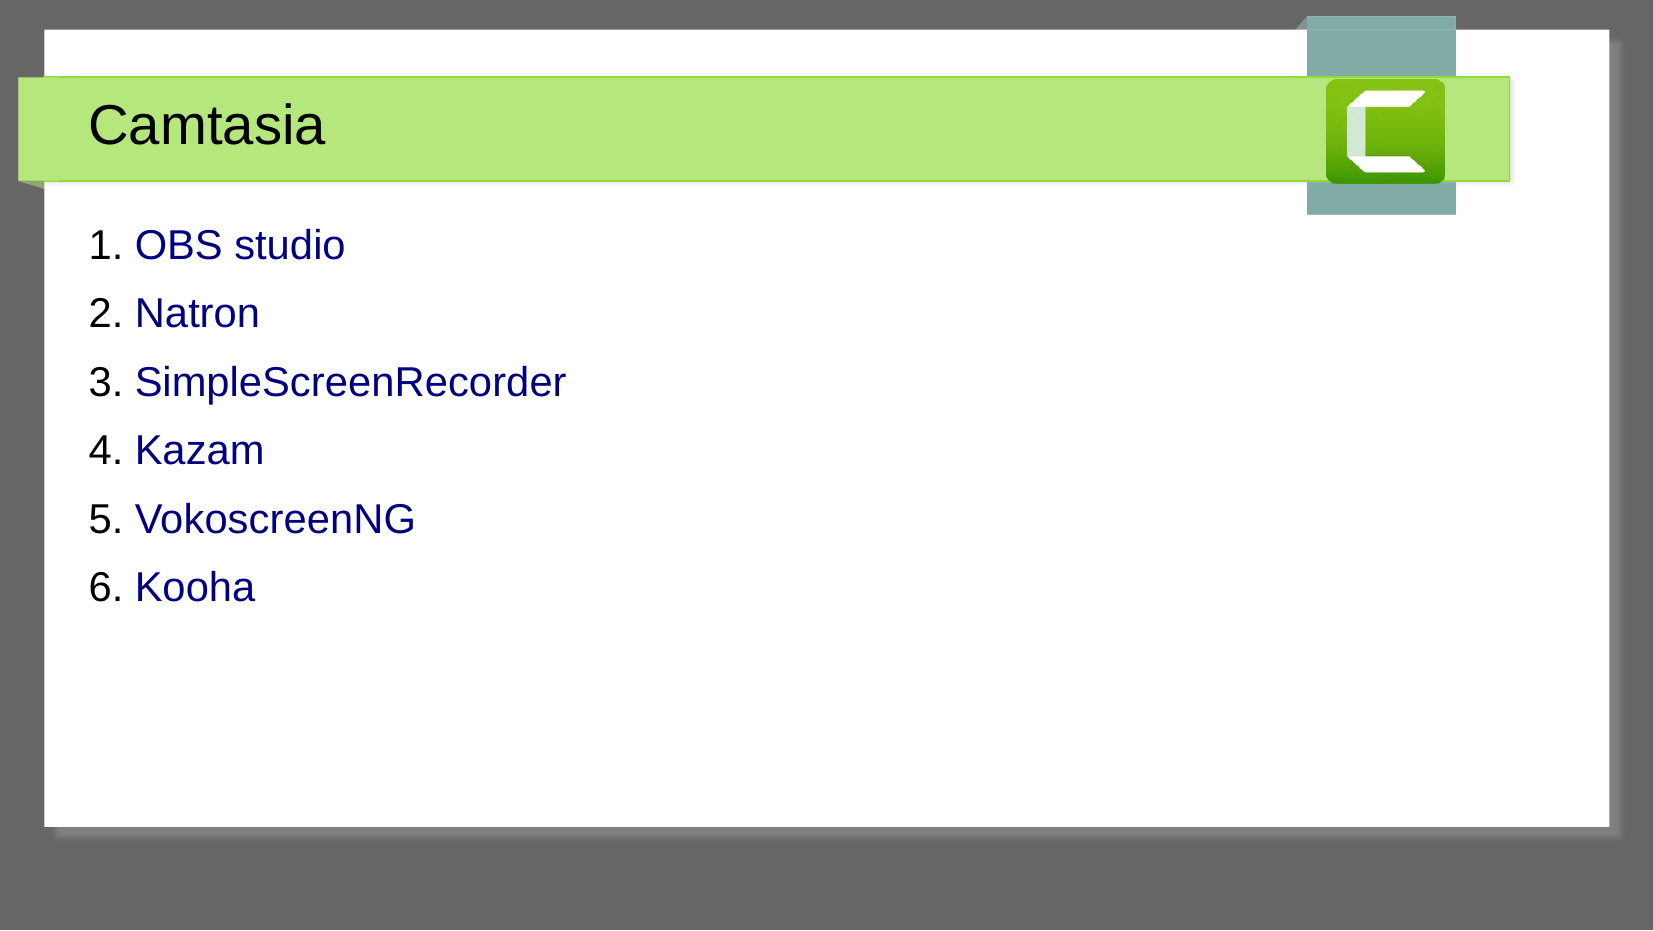

# Camtasia
1. OBS studio
2. Natron
3. SimpleScreenRecorder
4. Kazam
5. VokoscreenNG
6. Kooha